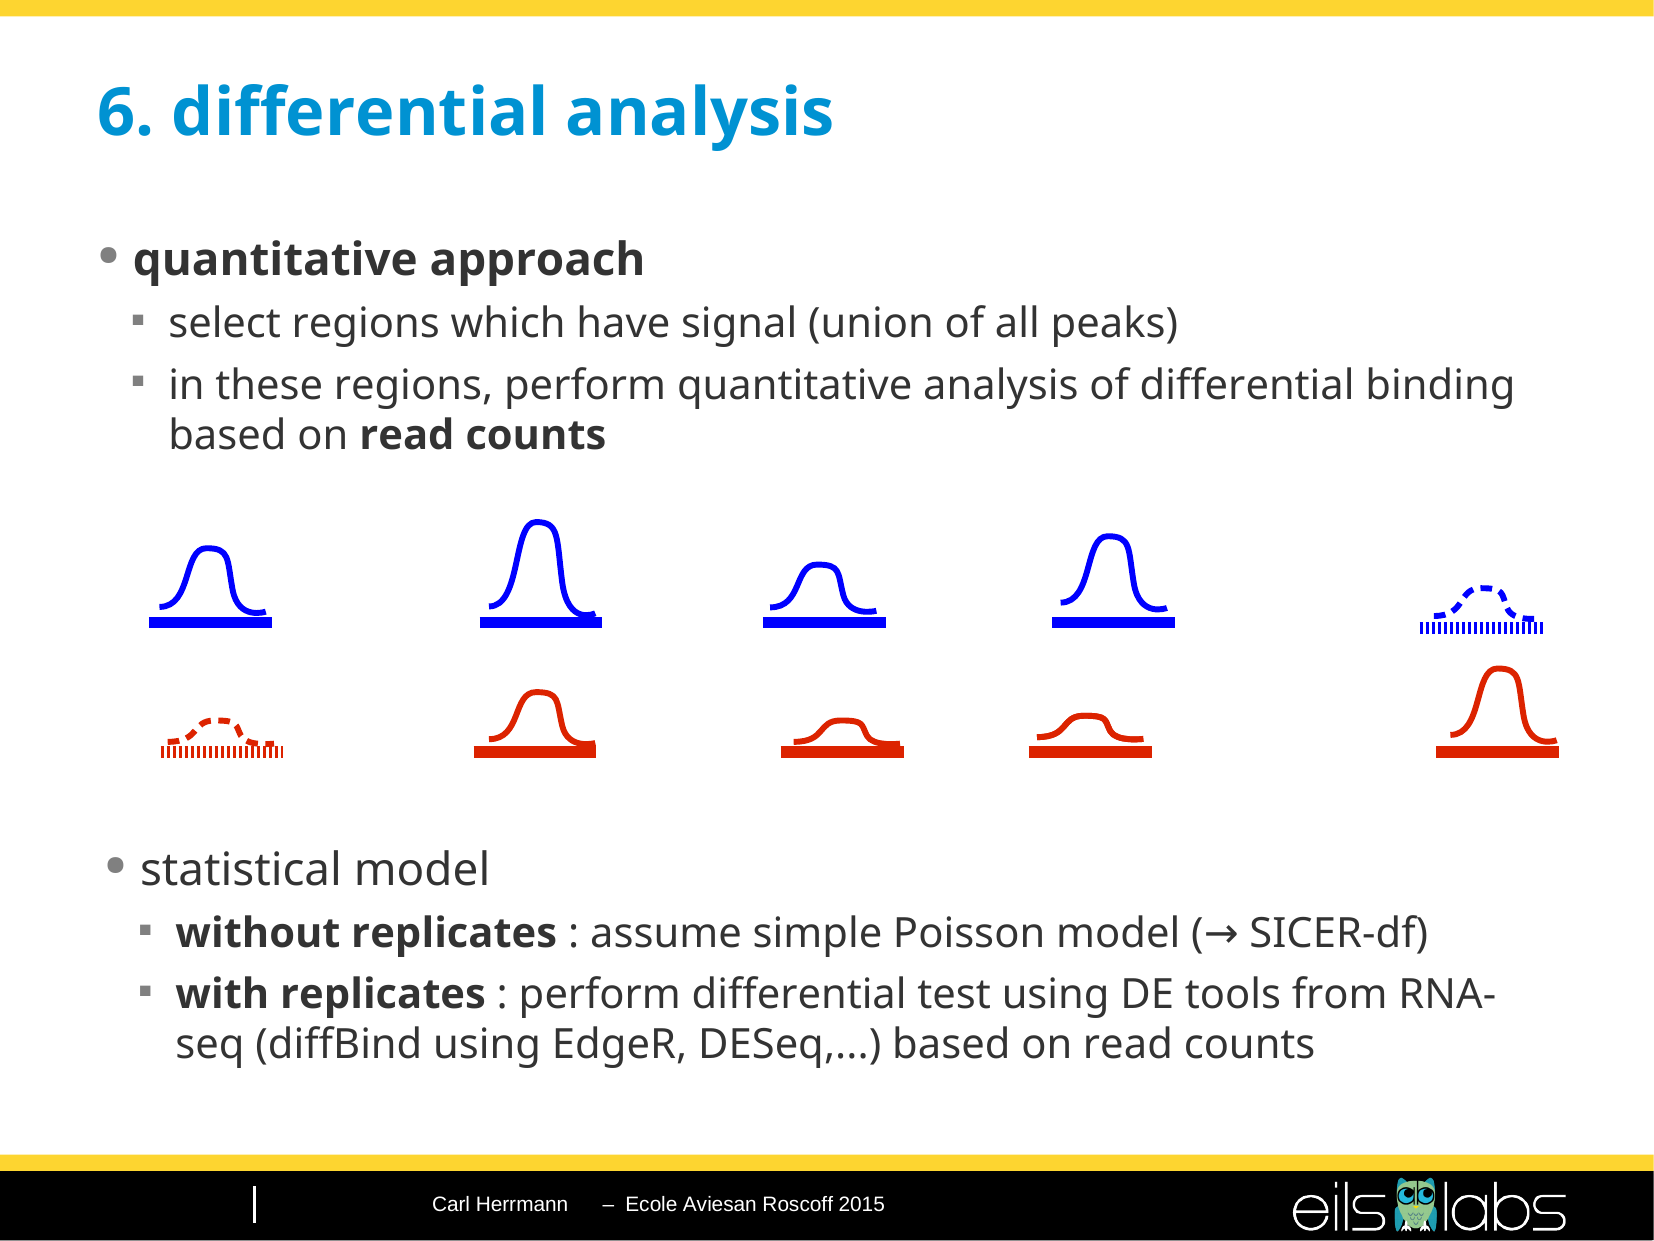

# 6. differential analysis
quantitative approach
select regions which have signal (union of all peaks)
in these regions, perform quantitative analysis of differential binding based on read counts
statistical model
without replicates : assume simple Poisson model (→ SICER-df)
with replicates : perform differential test using DE tools from RNA-seq (diffBind using EdgeR, DESeq,...) based on read counts